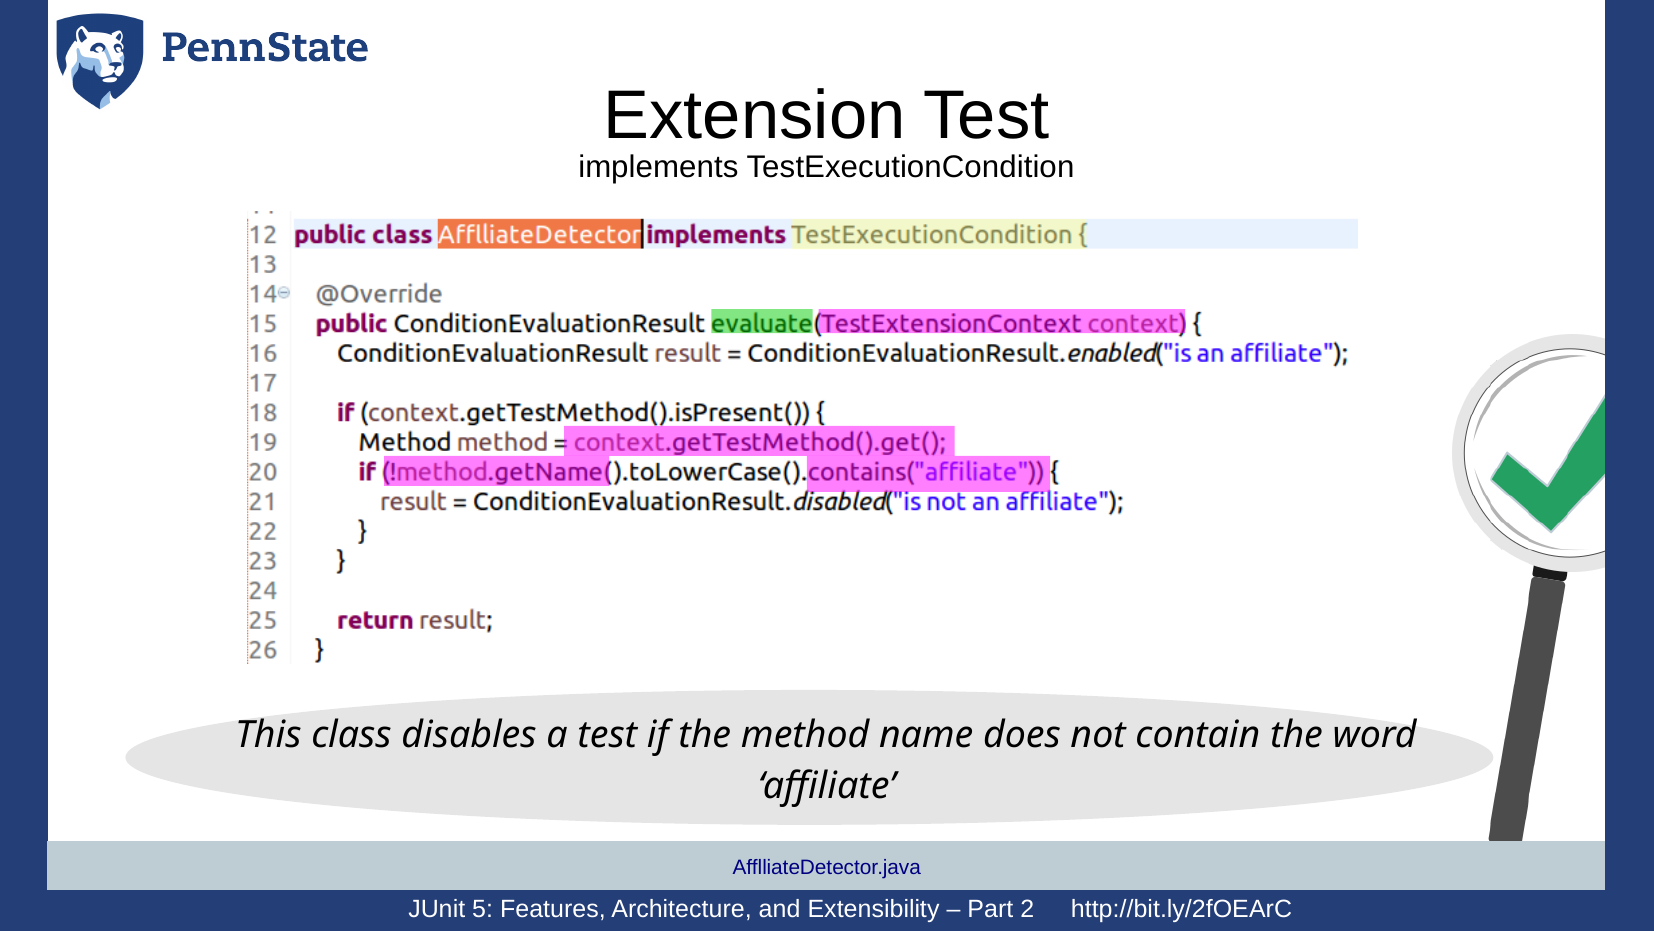

# Extension Test
implements TestExecutionCondition
This class disables a test if the method name does not contain the word ‘affiliate’
AfflliateDetector.java